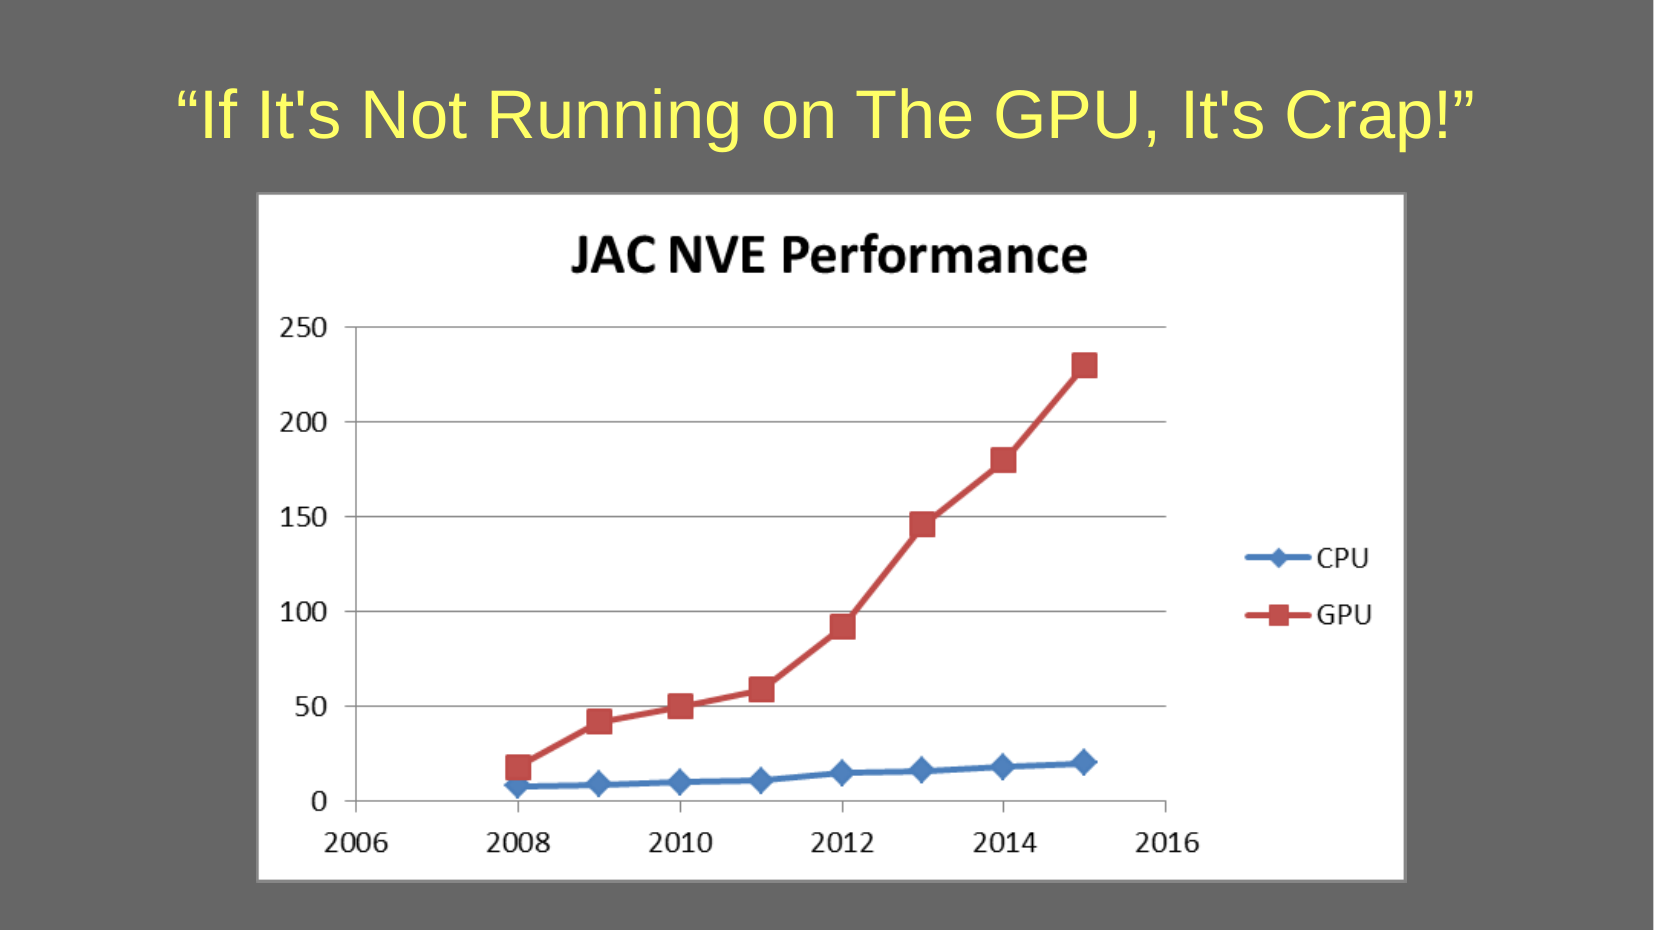

# “If It's Not Running on The GPU, It's Crap!”